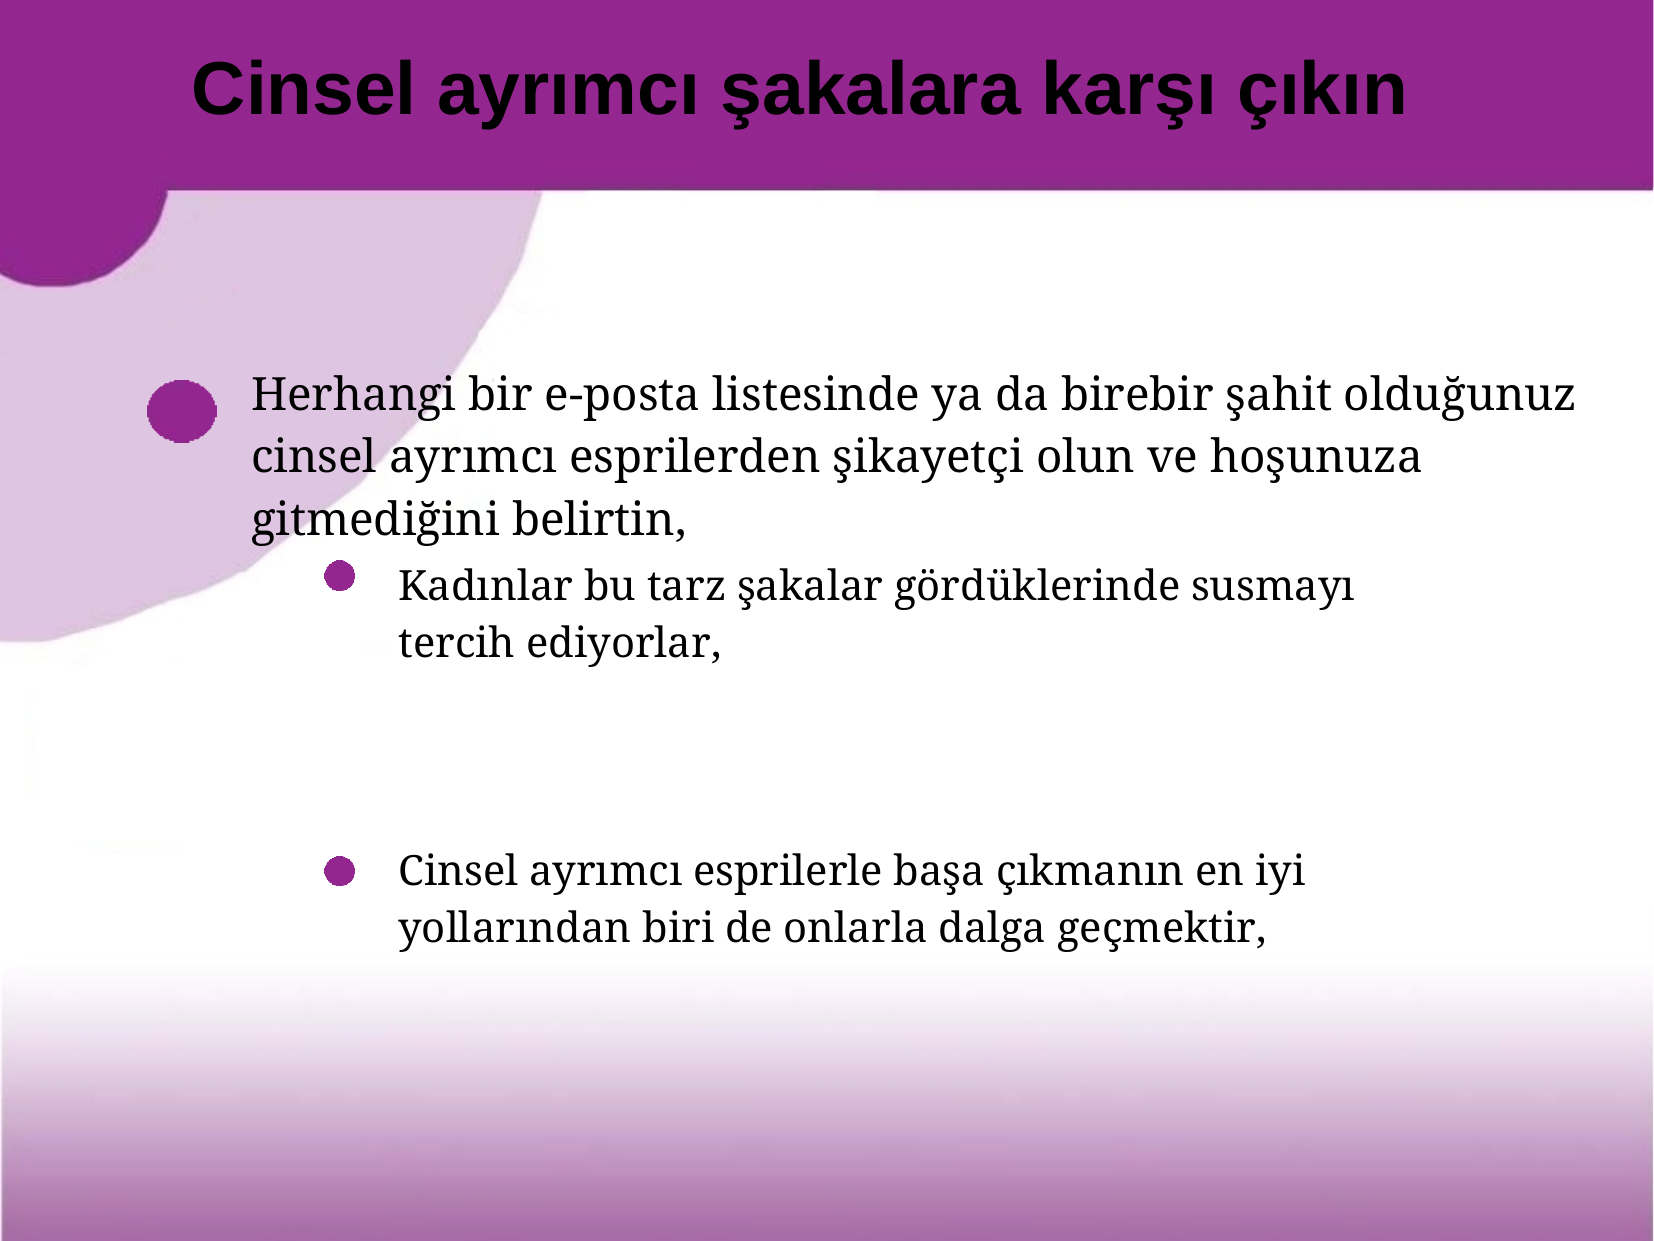

Cinsel ayrımcı şakalara karşı çıkın
Herhangi bir e-posta listesinde ya da birebir şahit olduğunuz cinsel ayrımcı esprilerden şikayetçi olun ve hoşunuza gitmediğini belirtin,
Kadınlar bu tarz şakalar gördüklerinde susmayı tercih ediyorlar,
Cinsel ayrımcı esprilerle başa çıkmanın en iyi yollarından biri de onlarla dalga geçmektir,